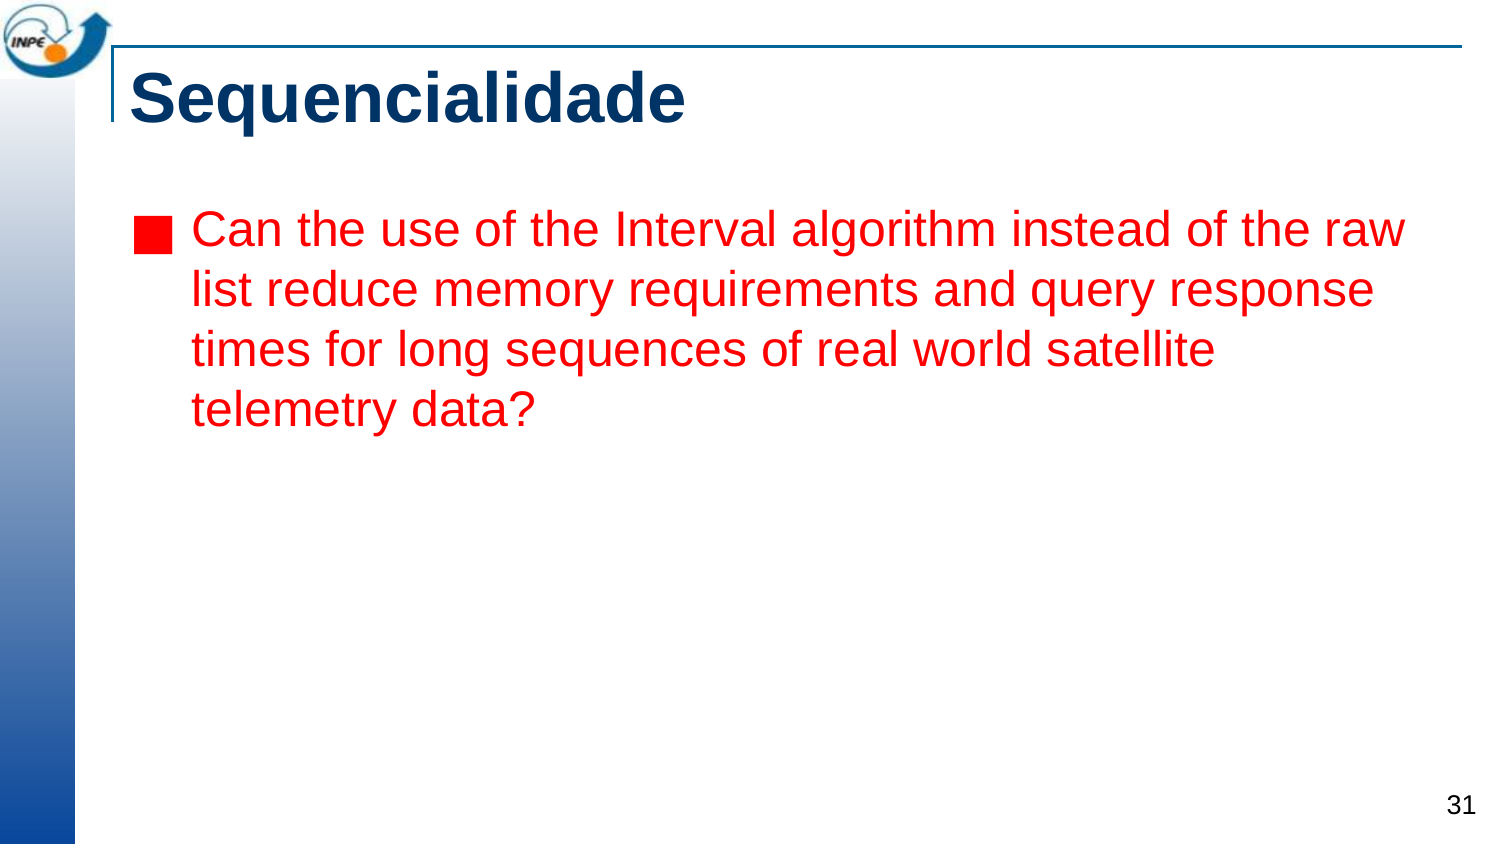

# Sequencialidade
Can the use of the Interval algorithm instead of the raw list reduce memory requirements and query response times for long sequences of real world satellite telemetry data?